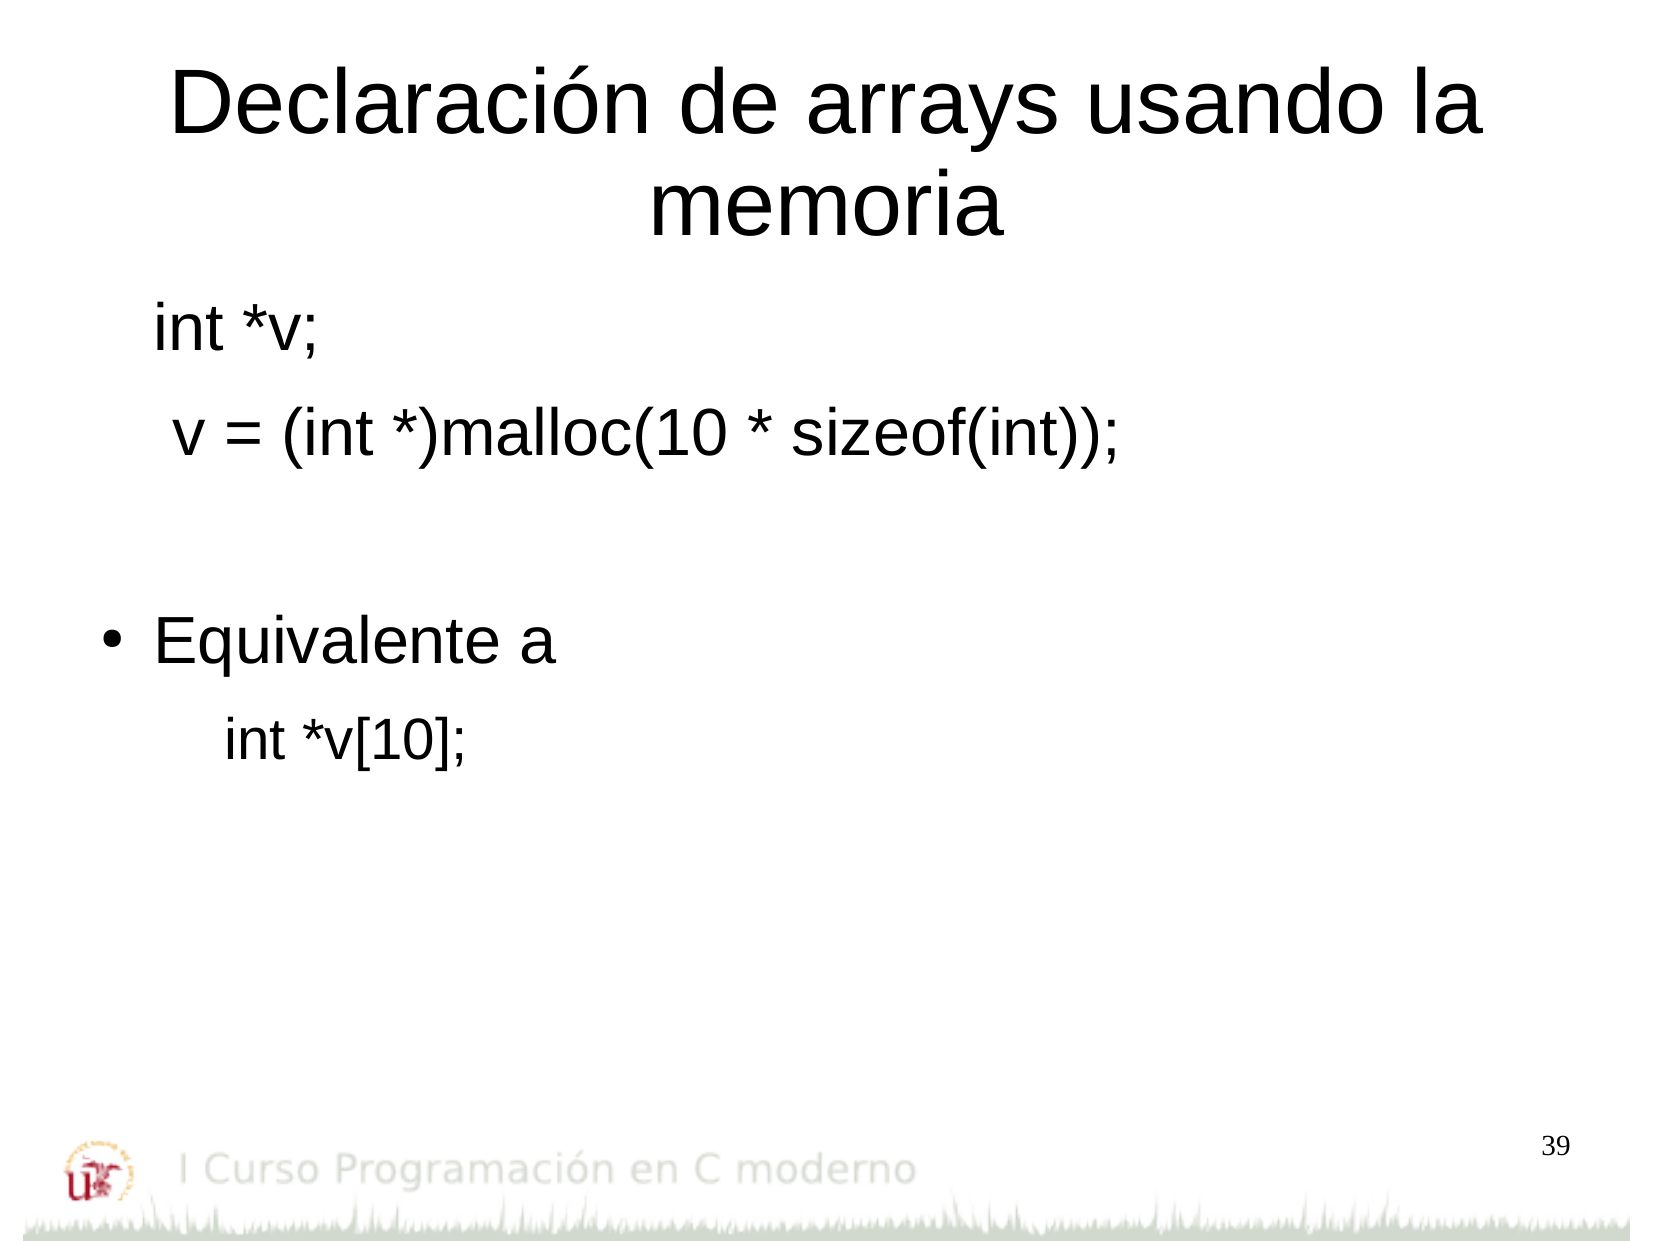

# Declaración de arrays usando la memoria
int *v;
 v = (int *)malloc(10 * sizeof(int));
Equivalente a
int *v[10];
39